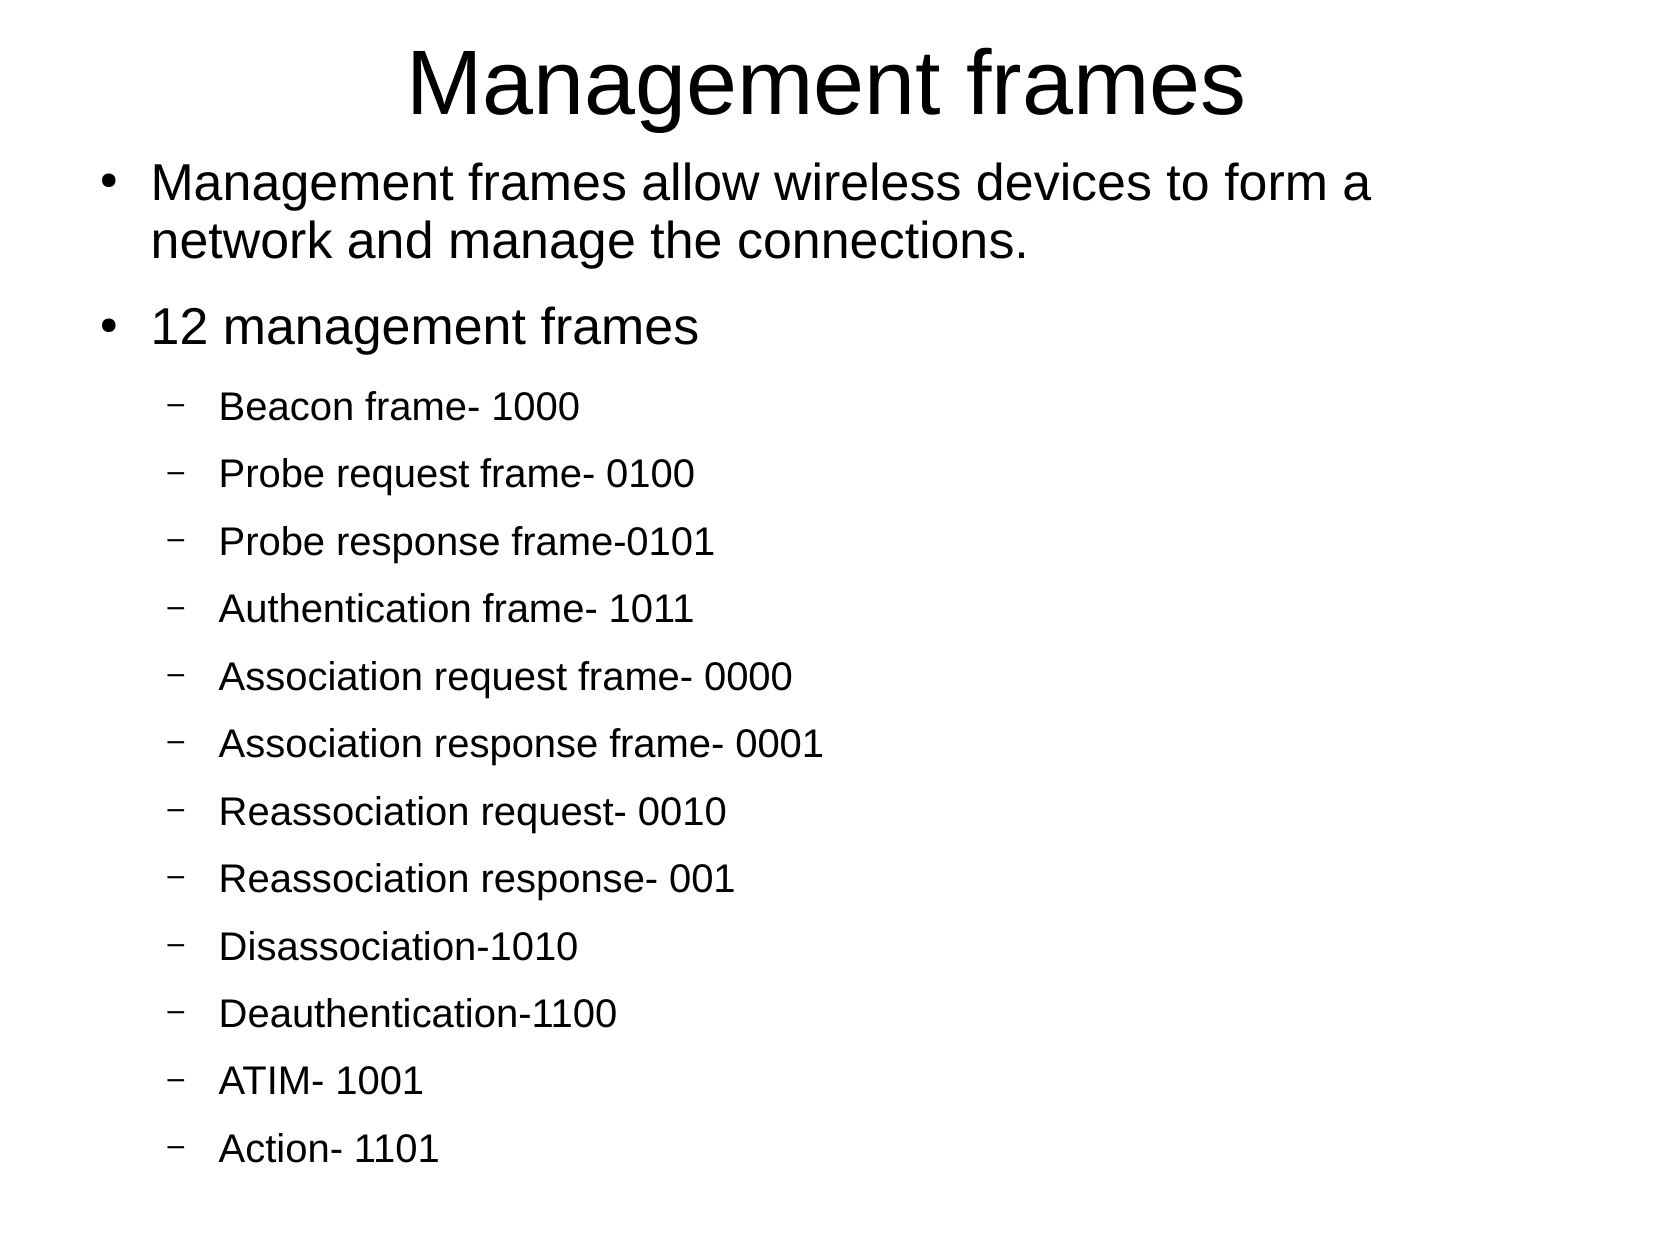

# Management frames
Management frames allow wireless devices to form a network and manage the connections.
12 management frames
Beacon frame- 1000
Probe request frame- 0100
Probe response frame-0101
Authentication frame- 1011
Association request frame- 0000
Association response frame- 0001
Reassociation request- 0010
Reassociation response- 001
Disassociation-1010
Deauthentication-1100
ATIM- 1001
Action- 1101